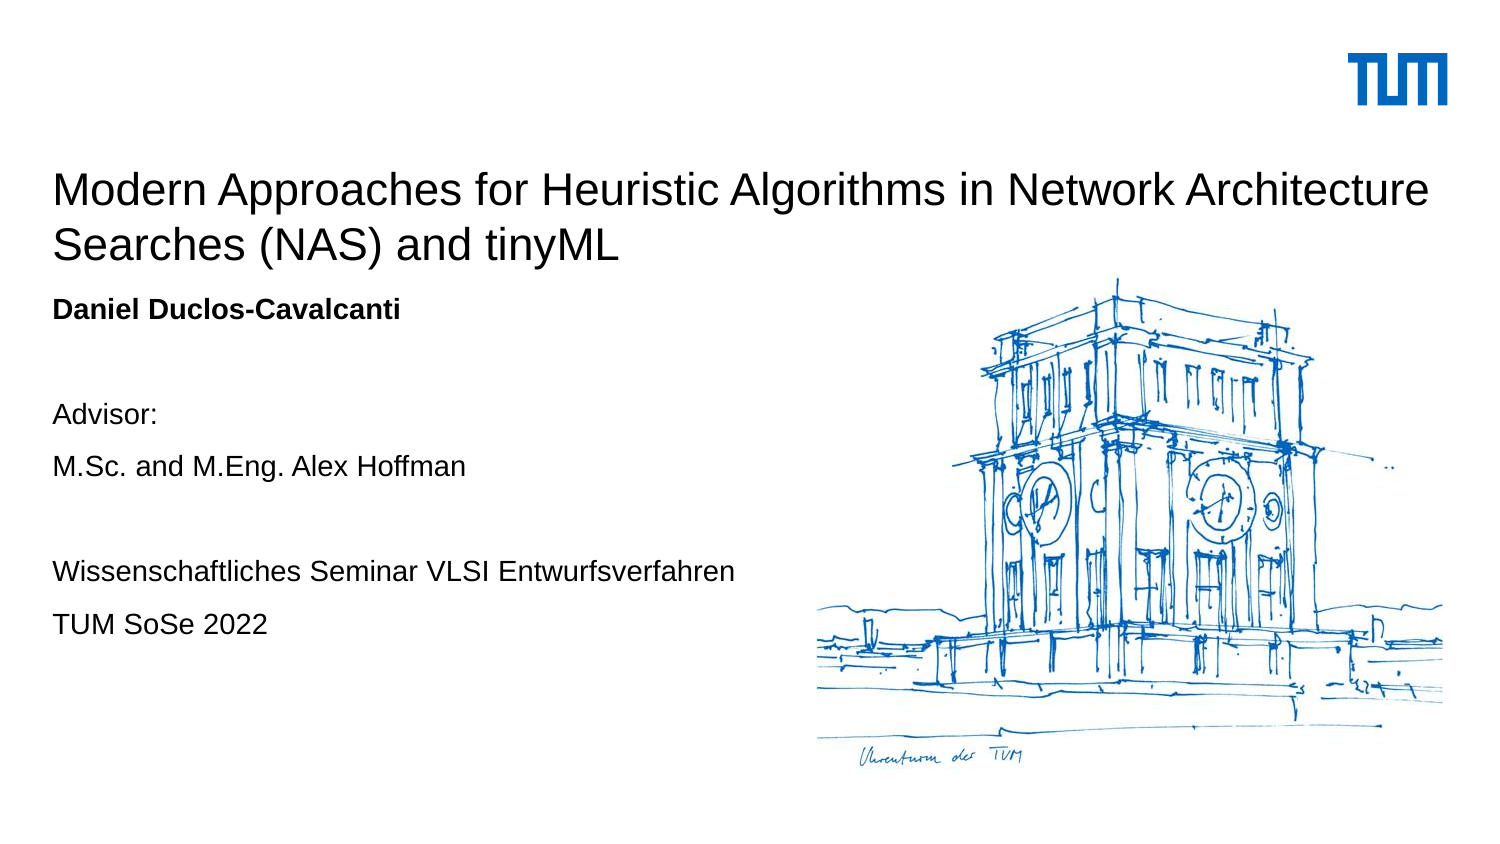

# Modern Approaches for Heuristic Algorithms in Network Architecture Searches (NAS) and tinyML
Daniel Duclos-Cavalcanti
Advisor:
M.Sc. and M.Eng. Alex Hoffman
Wissenschaftliches Seminar VLSI Entwurfsverfahren
TUM SoSe 2022